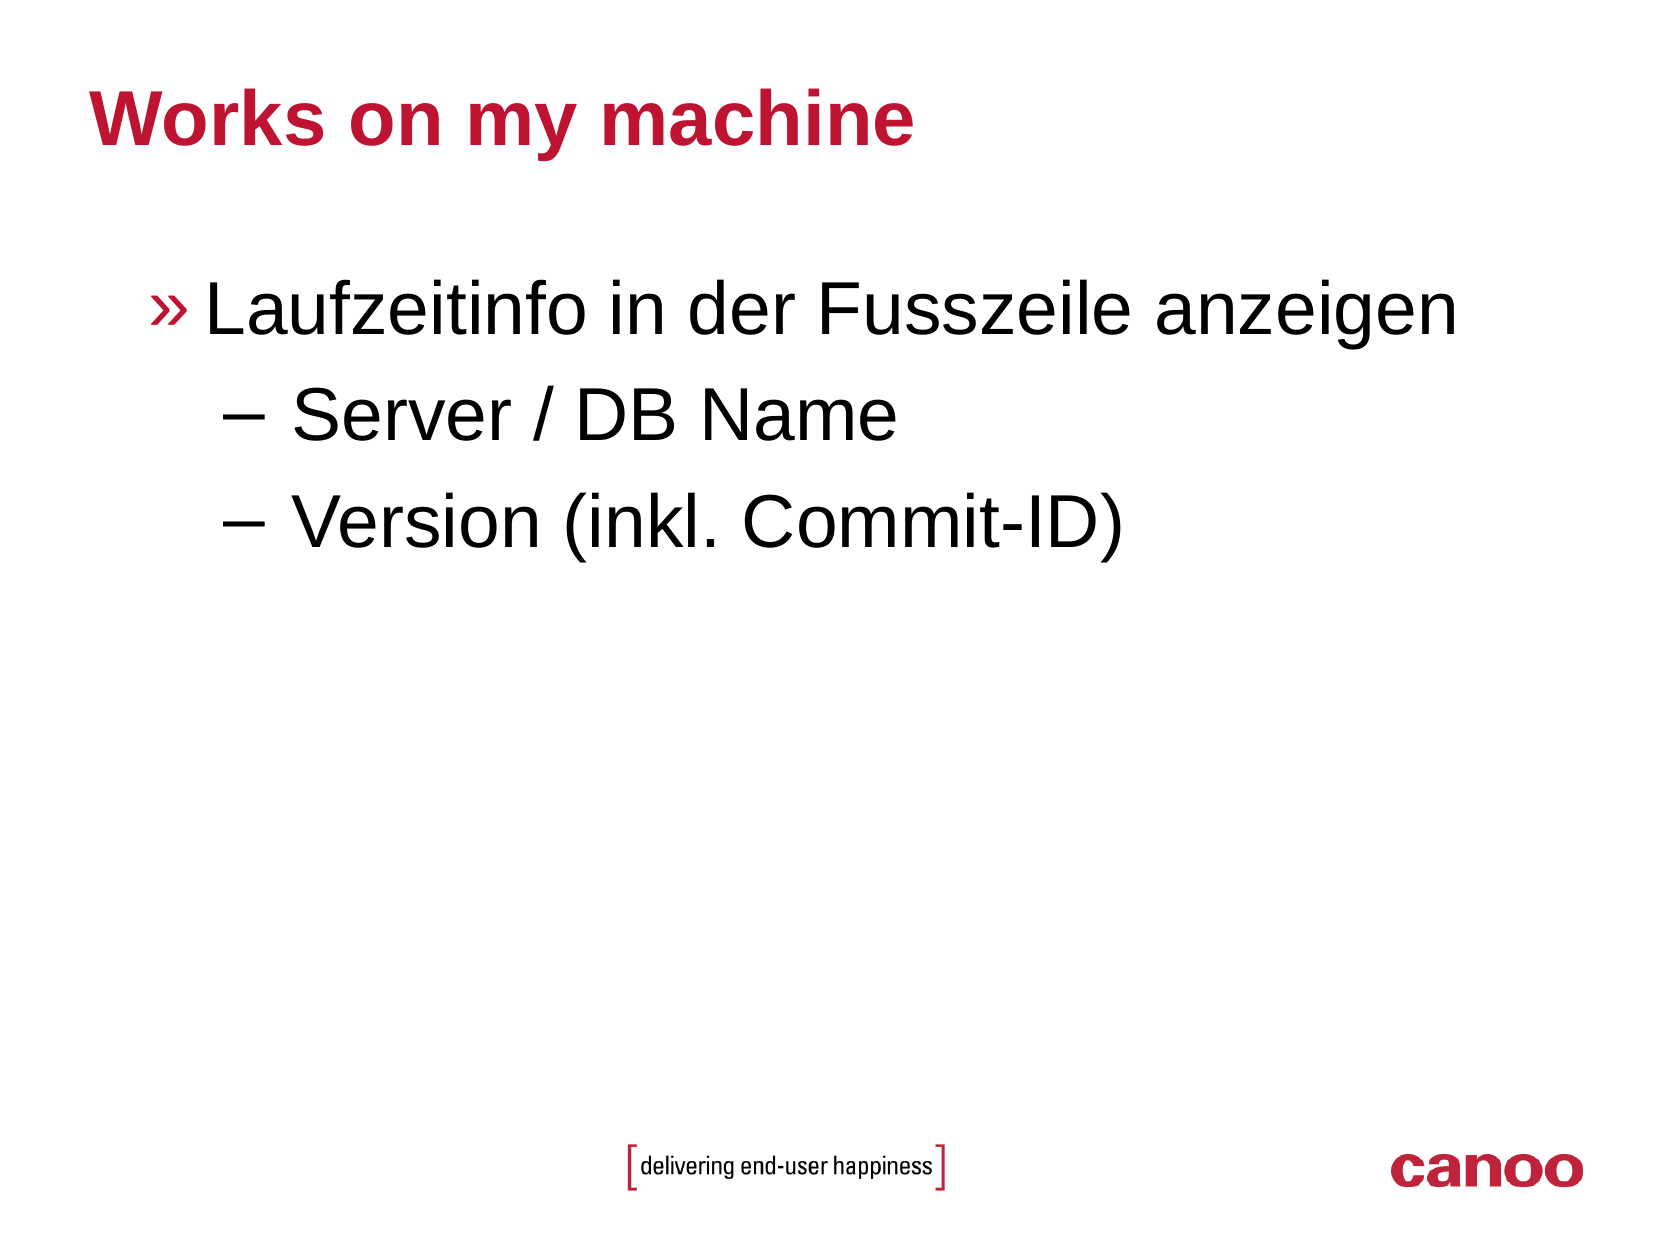

# Works on my machine
Laufzeitinfo in der Fusszeile anzeigen
 Server / DB Name
 Version (inkl. Commit-ID)